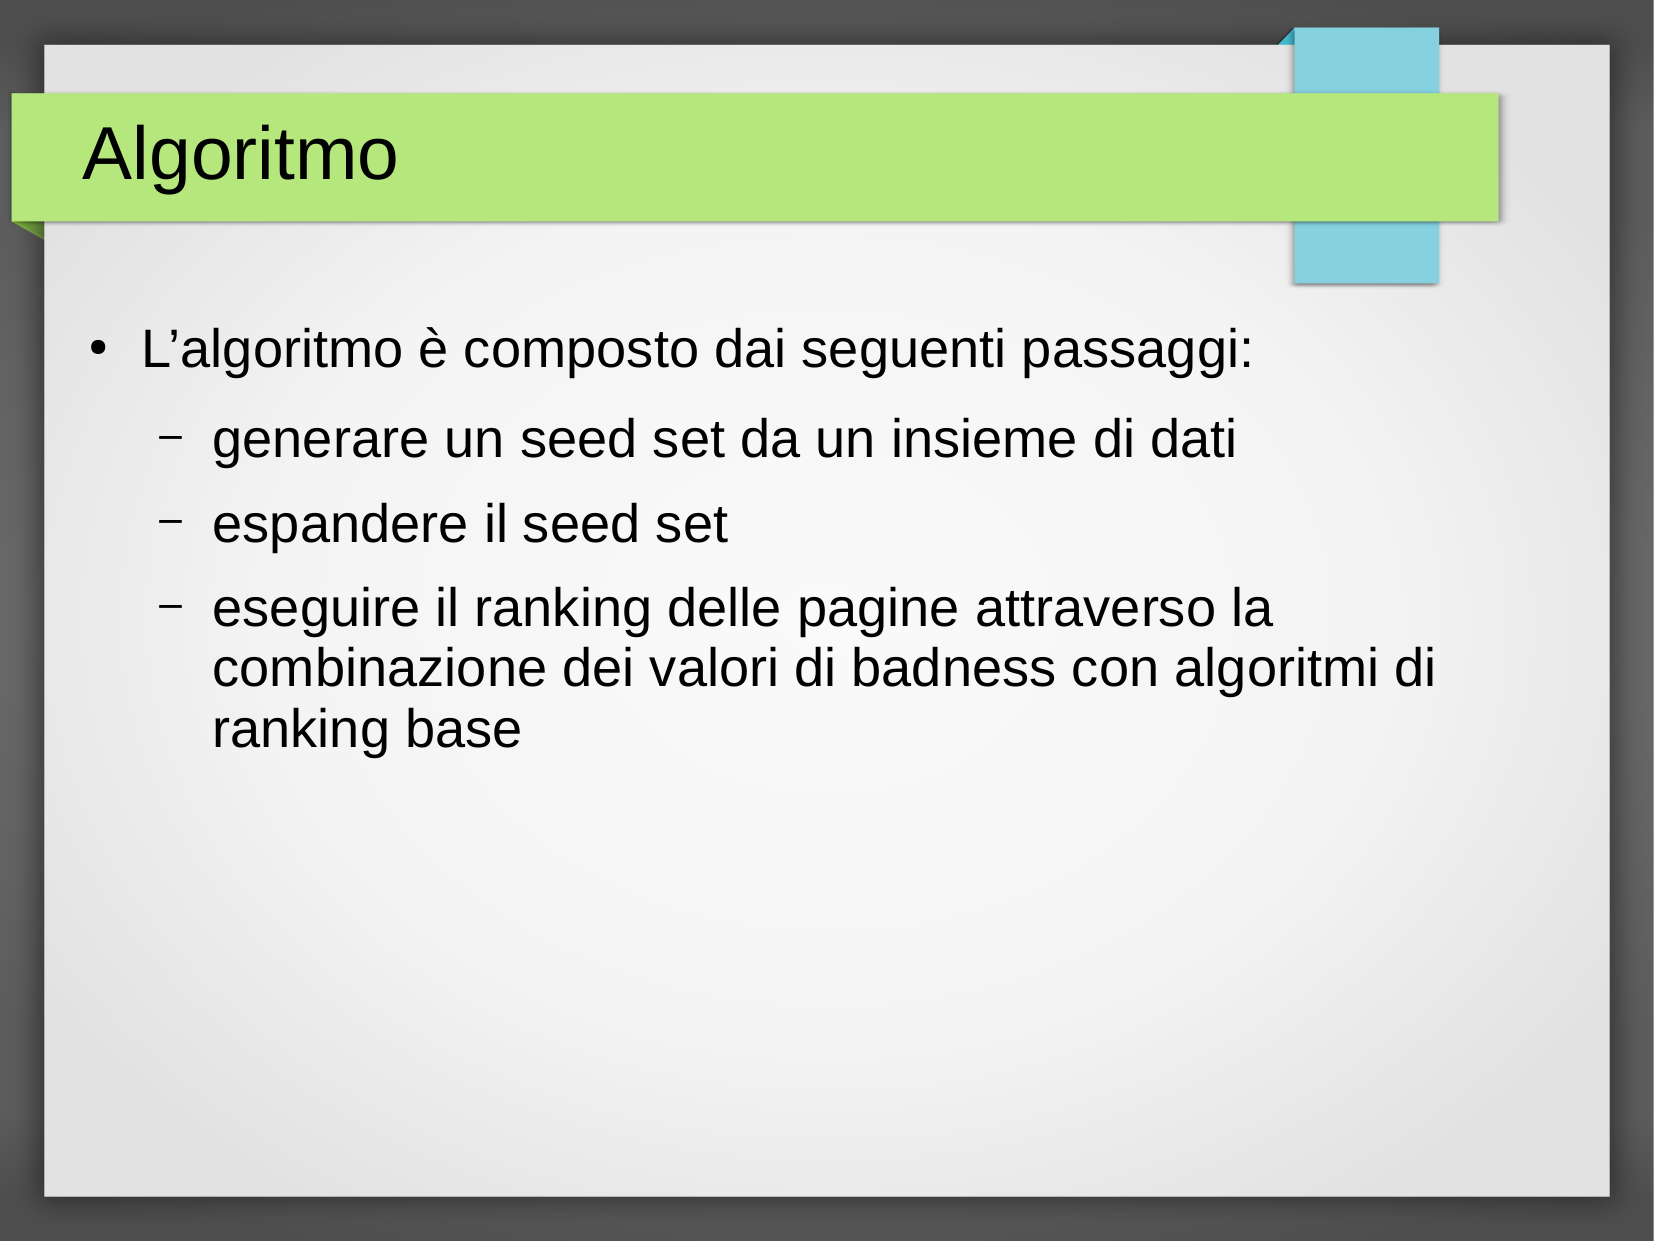

# Algoritmo
L’algoritmo è composto dai seguenti passaggi:
generare un seed set da un insieme di dati
espandere il seed set
eseguire il ranking delle pagine attraverso la combinazione dei valori di badness con algoritmi di ranking base